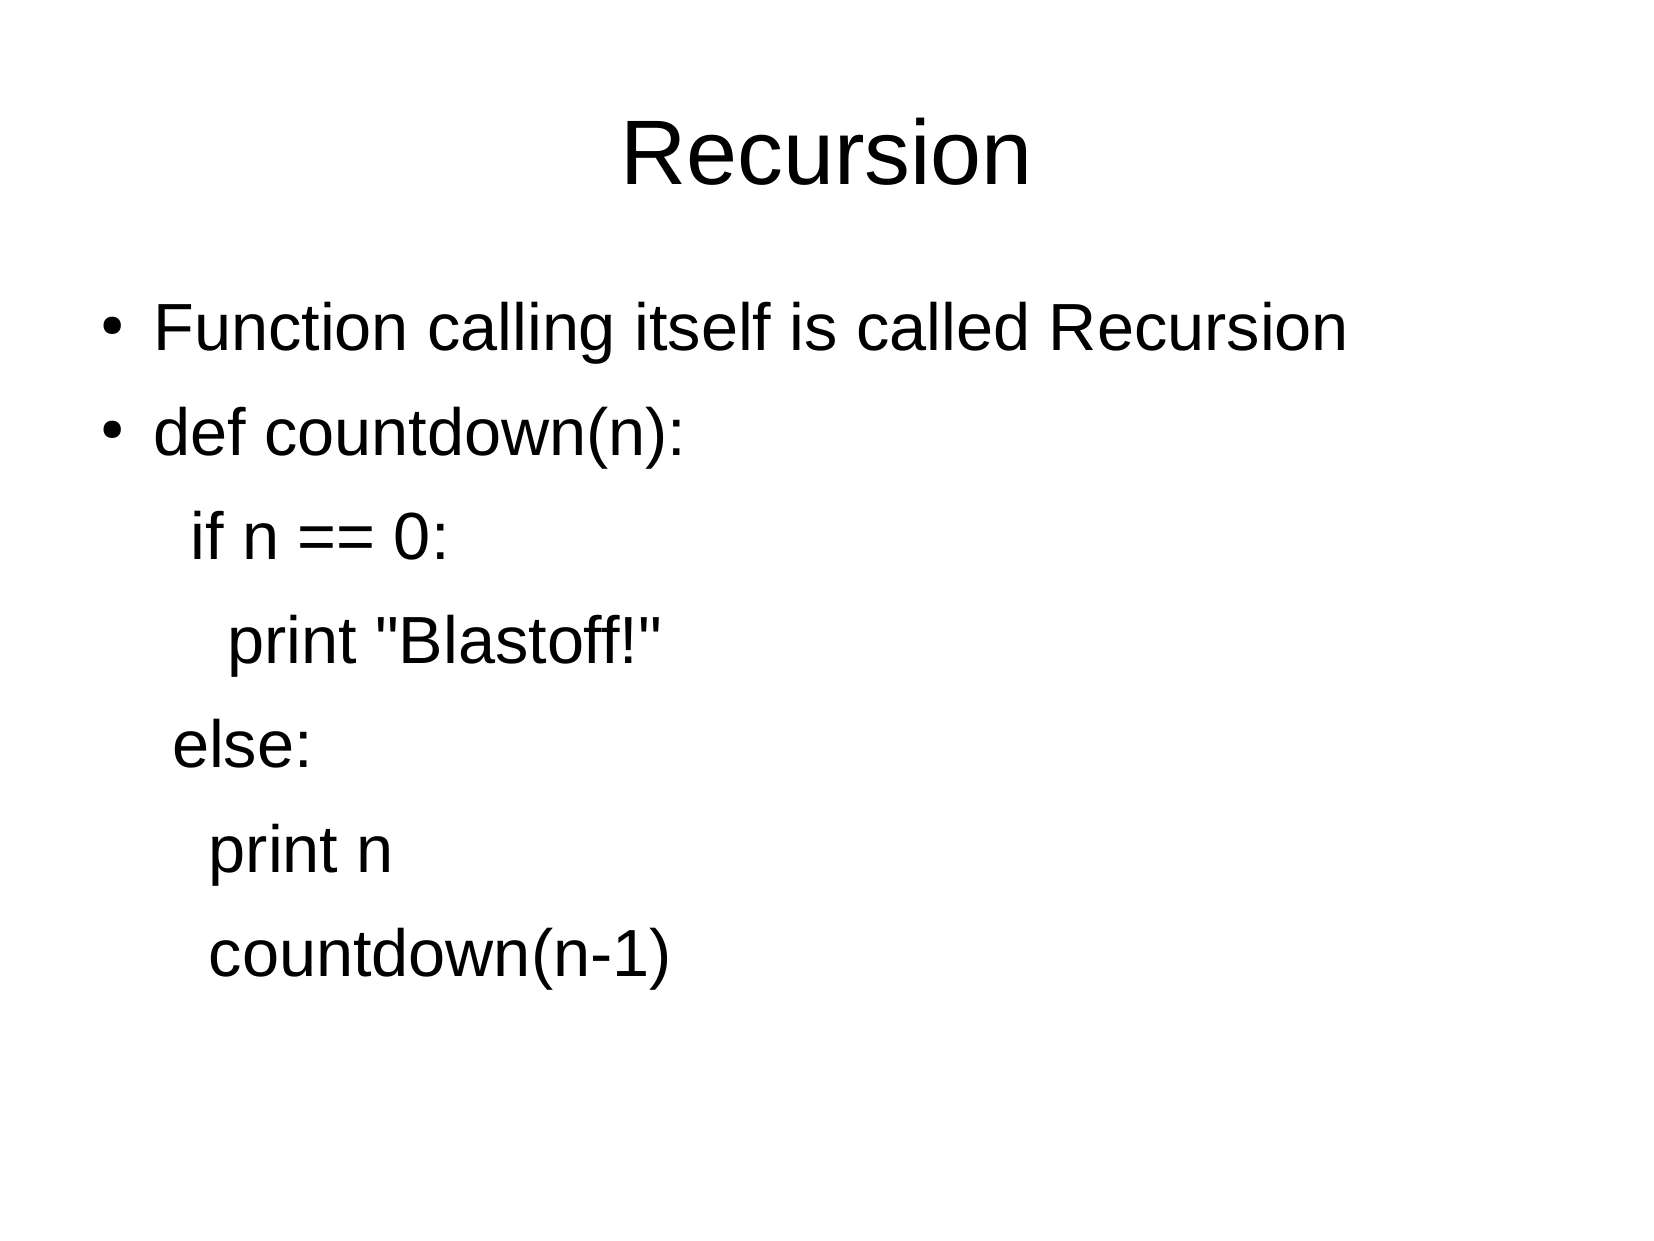

# Recursion
Function calling itself is called Recursion
def countdown(n):
 if n == 0:
 print "Blastoff!"
 else:
 print n
 countdown(n-1)